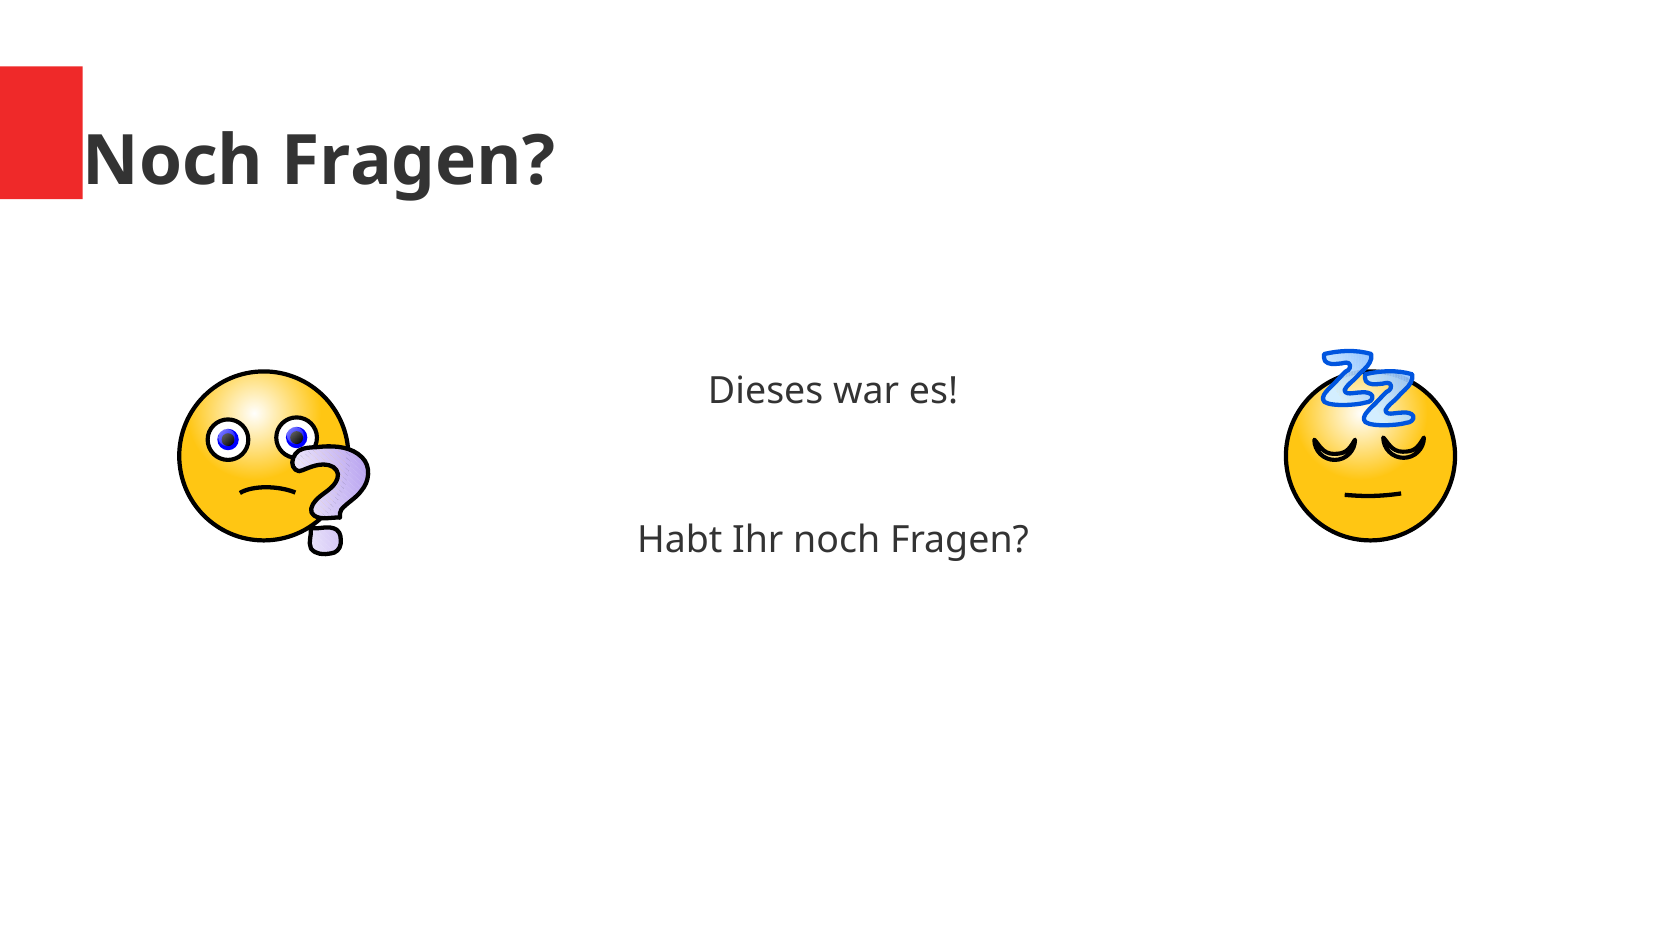

# Noch Fragen?
Dieses war es!
Habt Ihr noch Fragen?